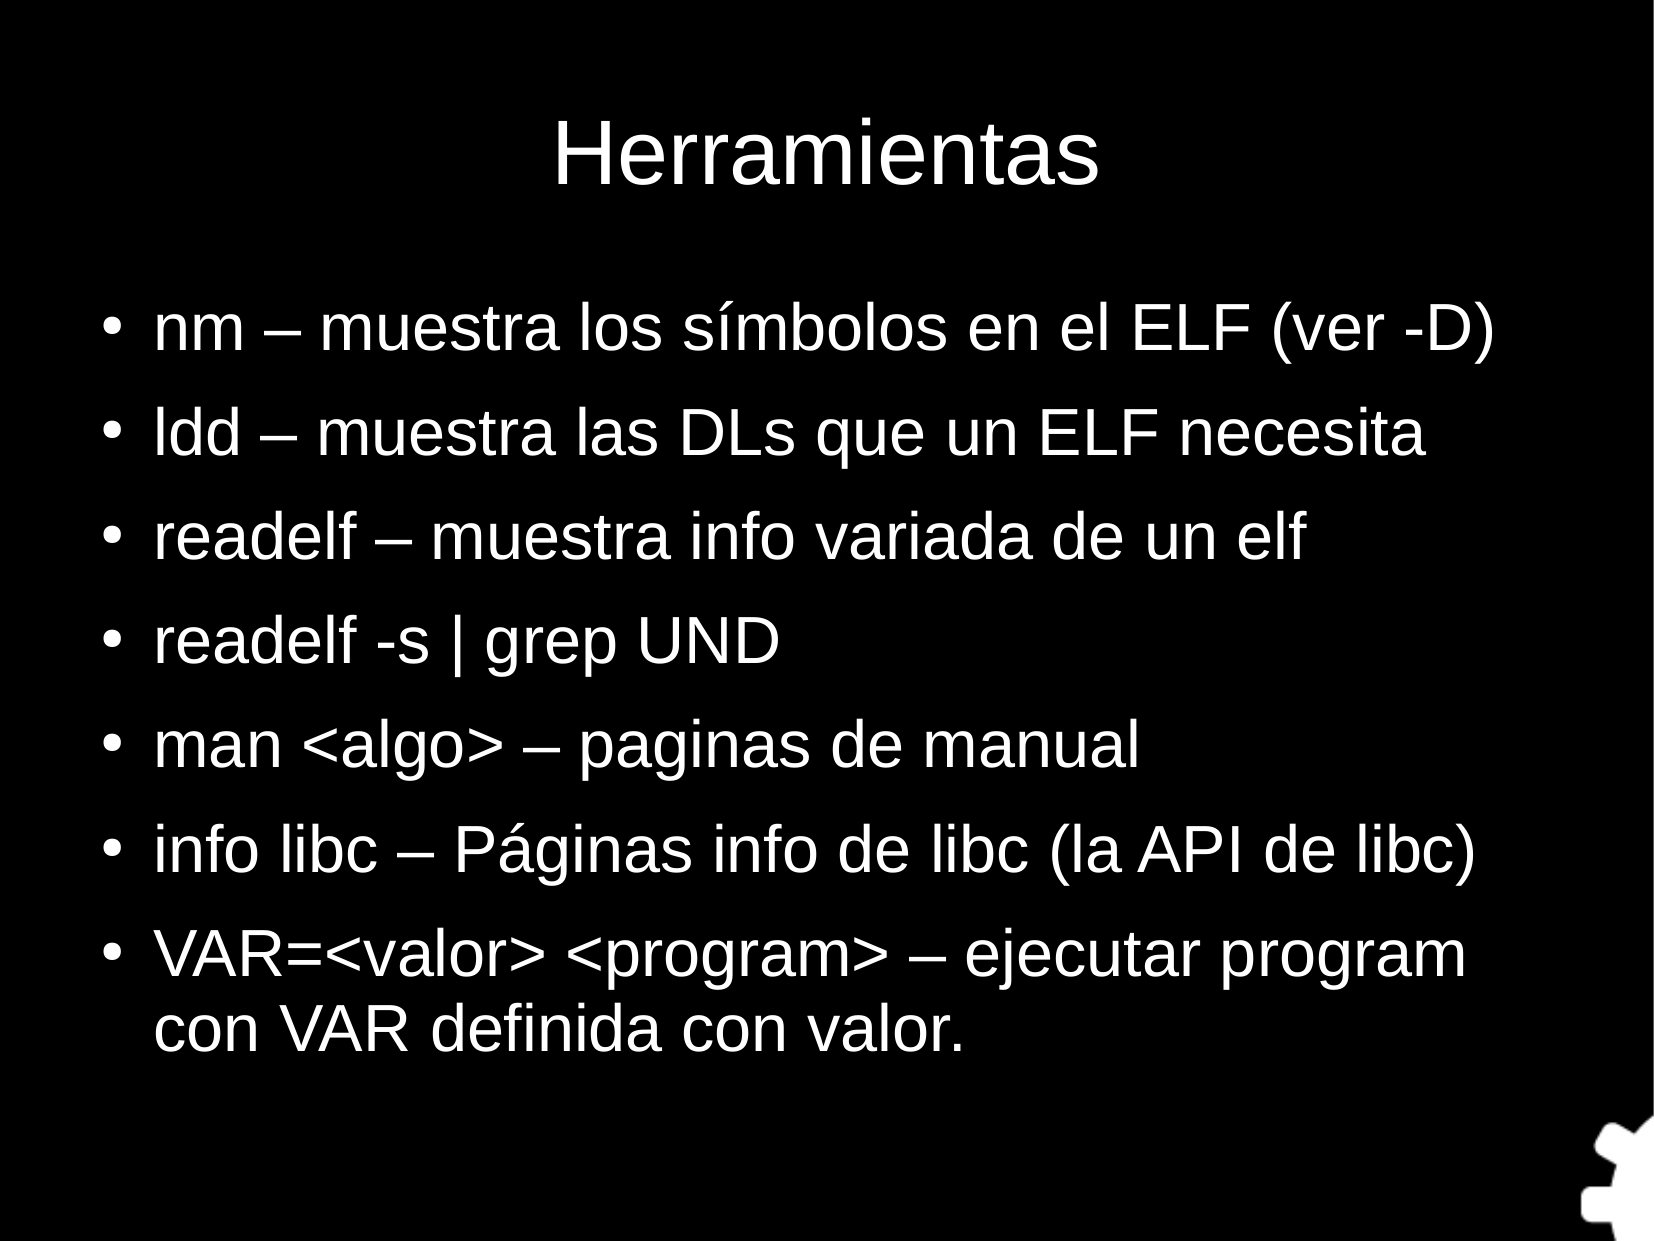

# Herramientas
nm – muestra los símbolos en el ELF (ver -D)
ldd – muestra las DLs que un ELF necesita
readelf – muestra info variada de un elf
readelf -s | grep UND
man <algo> – paginas de manual
info libc – Páginas info de libc (la API de libc)
VAR=<valor> <program> – ejecutar program con VAR definida con valor.